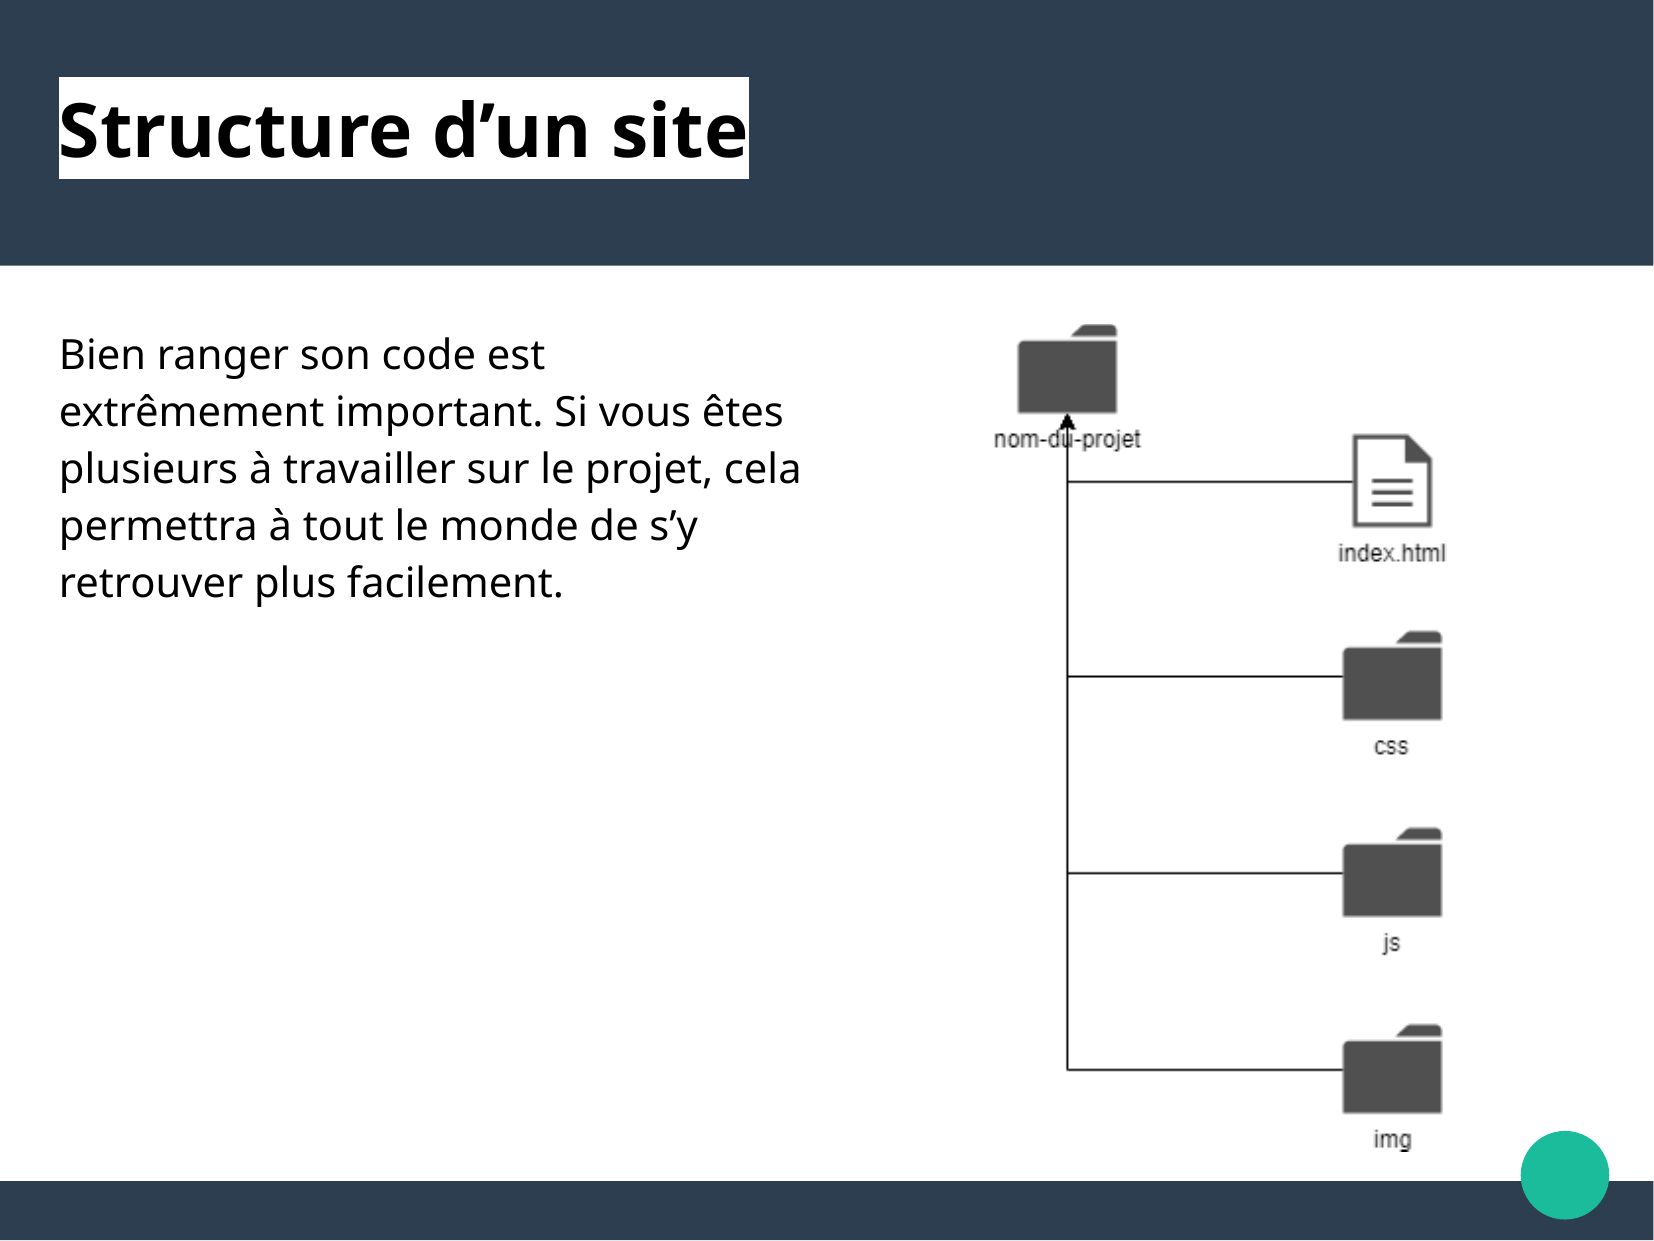

# Structure d’un site
Bien ranger son code est extrêmement important. Si vous êtes plusieurs à travailler sur le projet, cela permettra à tout le monde de s’y retrouver plus facilement.